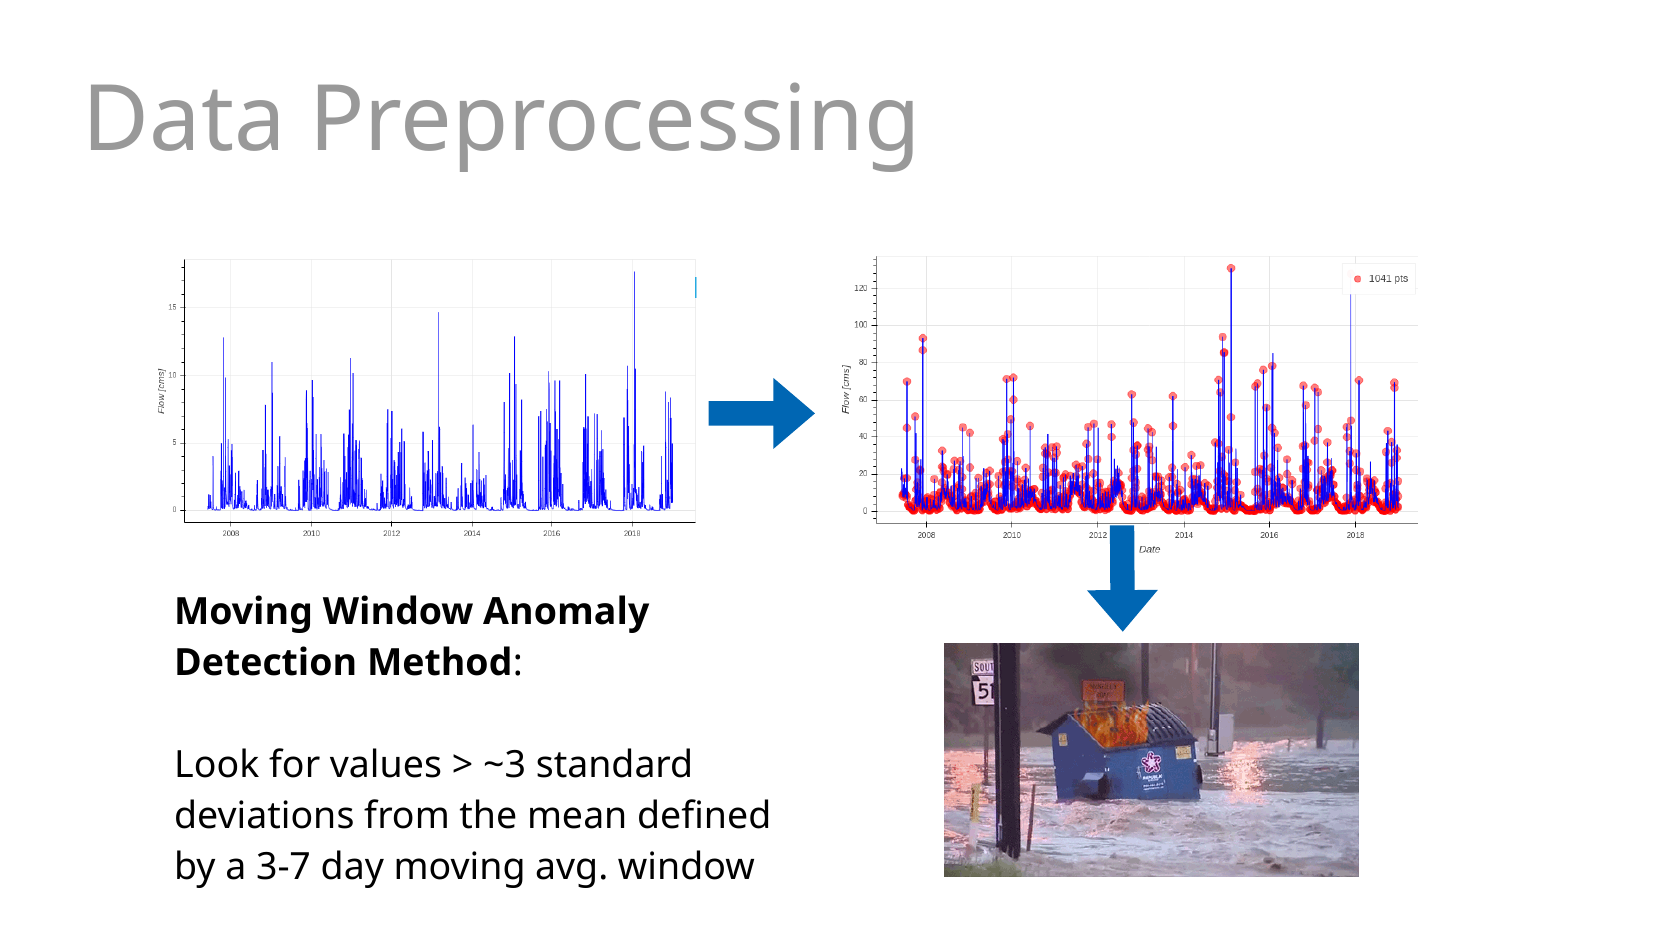

# Data Preprocessing
Moving Window Anomaly
Detection Method:
Look for values > ~3 standard deviations from the mean defined
by a 3-7 day moving avg. window